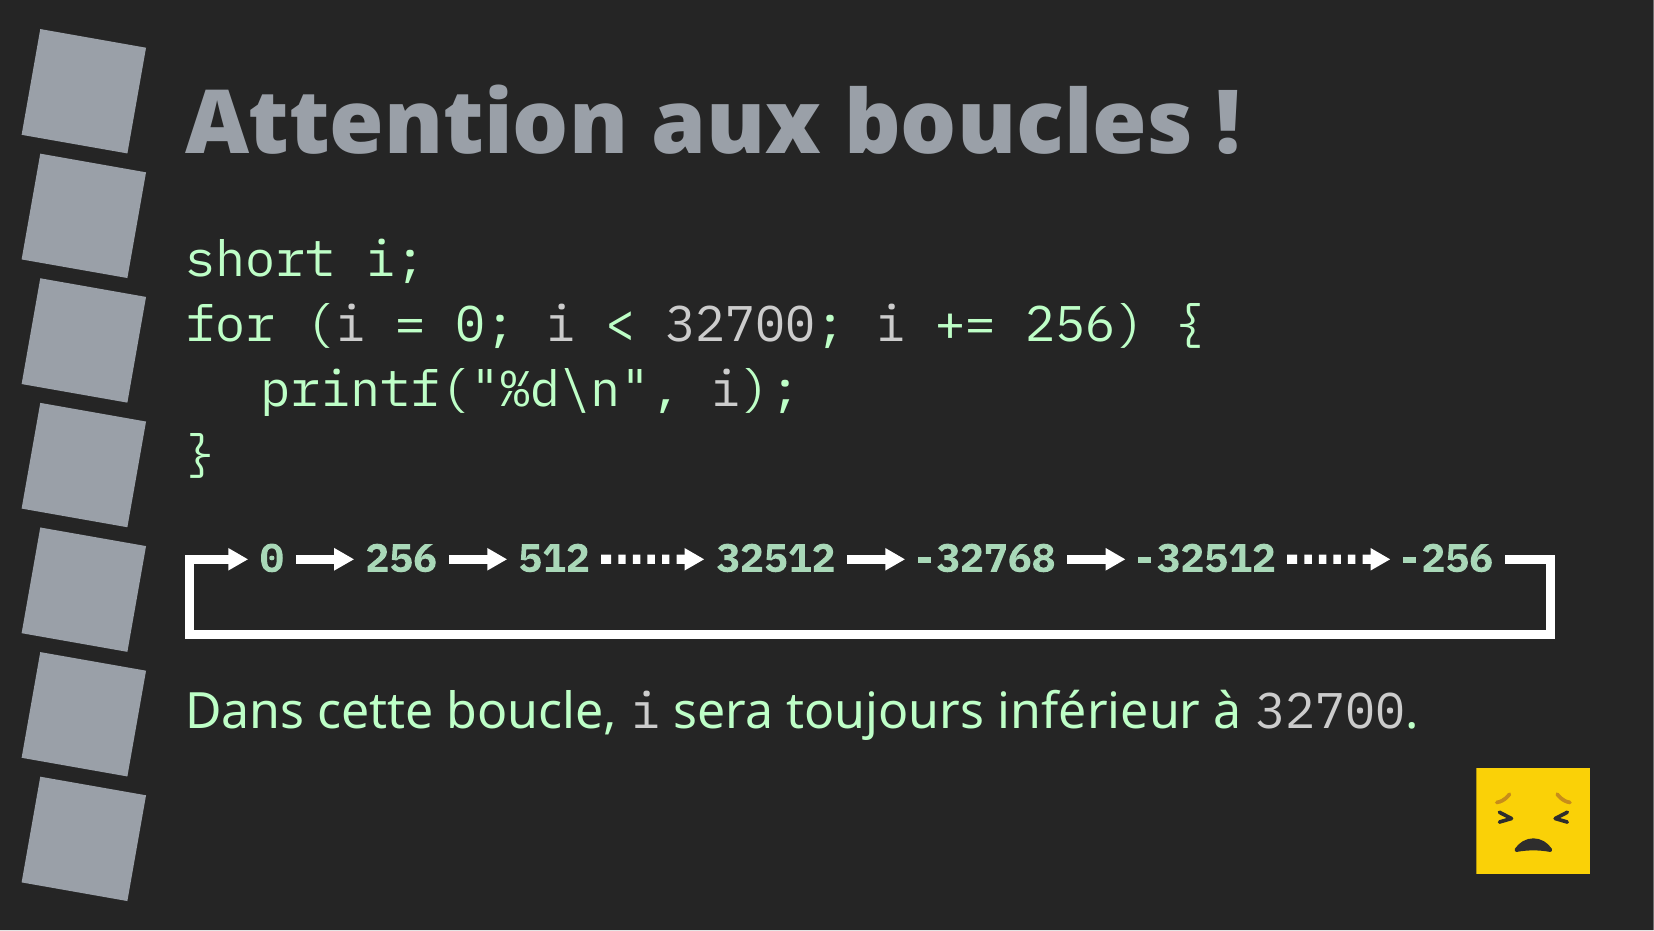

# Attention aux boucles !
short i;
for (i = 0; i < 32700; i += 256) {
	printf("%d\n", i);
}
Dans cette boucle, i sera toujours inférieur à 32700.